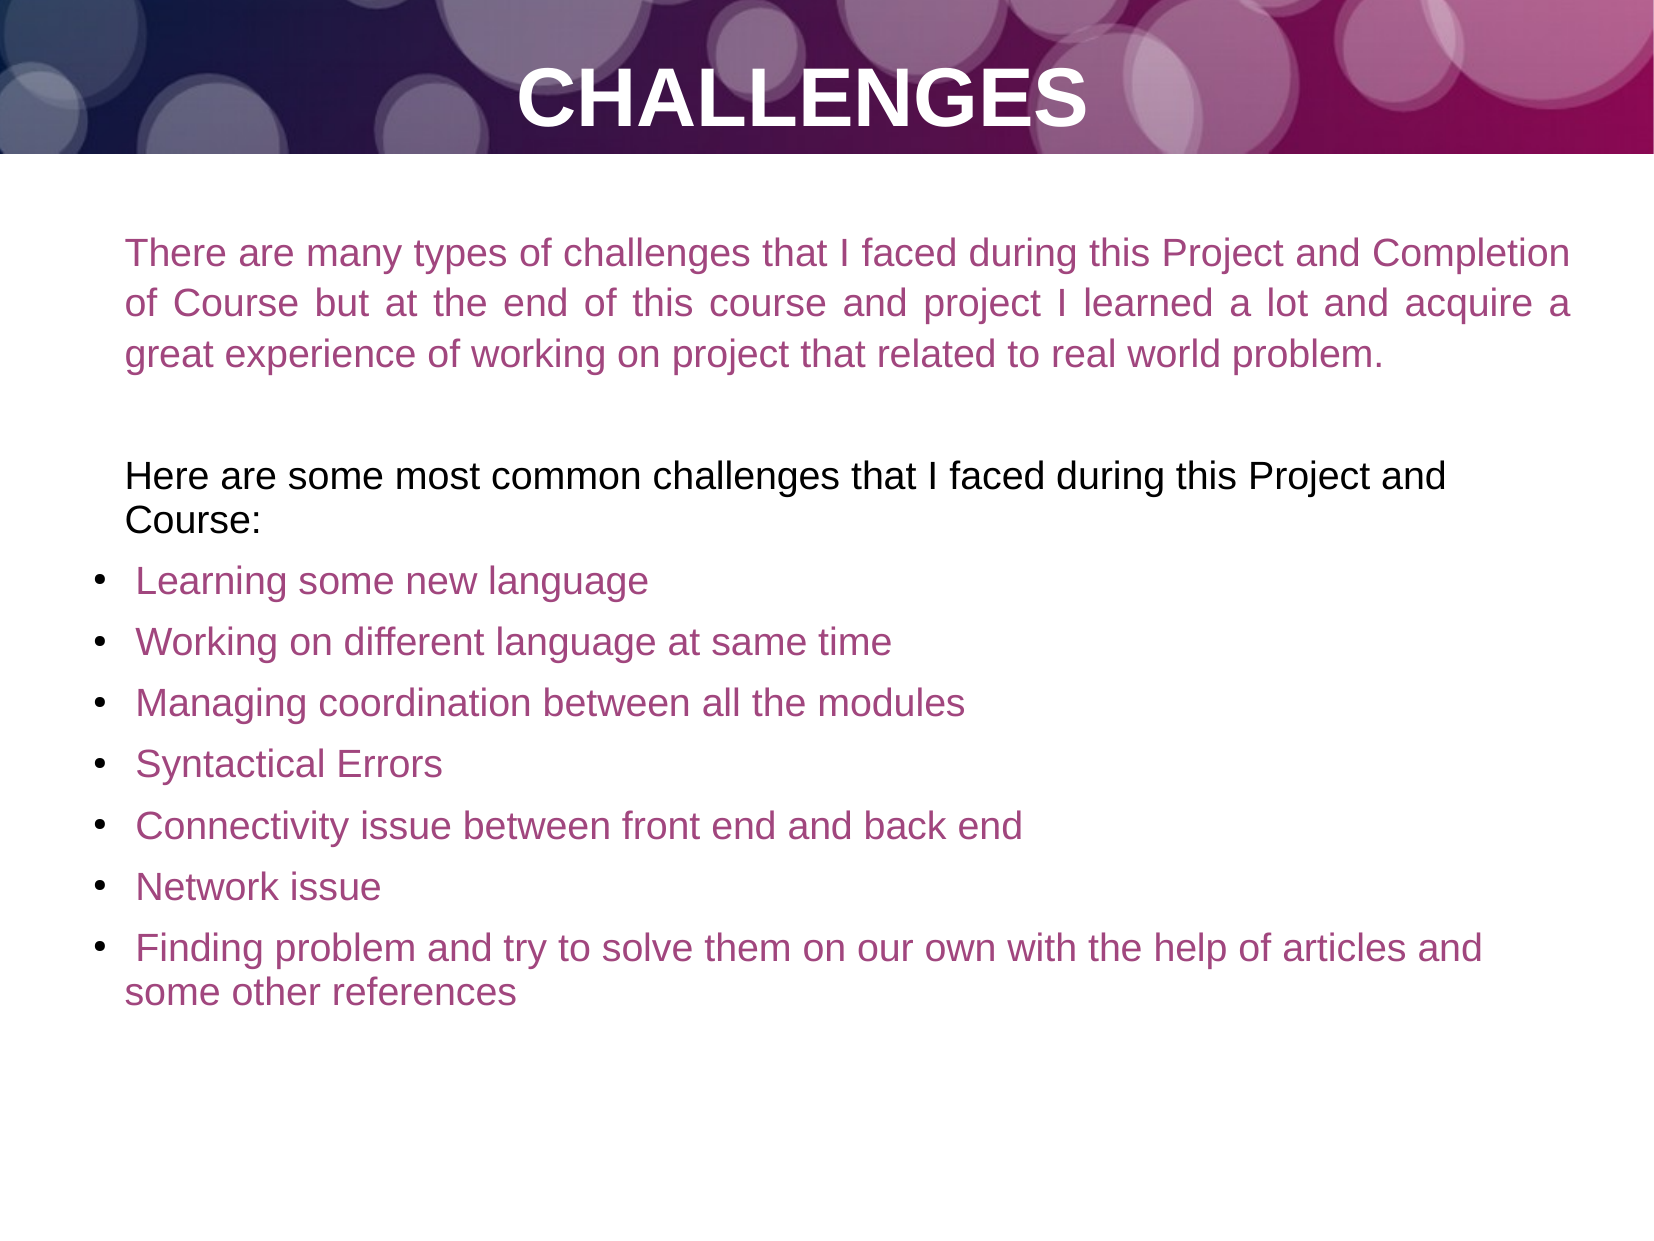

# CHALLENGES
There are many types of challenges that I faced during this Project and Completion of Course but at the end of this course and project I learned a lot and acquire a great experience of working on project that related to real world problem.
Here are some most common challenges that I faced during this Project and Course:
 Learning some new language
 Working on different language at same time
 Managing coordination between all the modules
 Syntactical Errors
 Connectivity issue between front end and back end
 Network issue
 Finding problem and try to solve them on our own with the help of articles and some other references